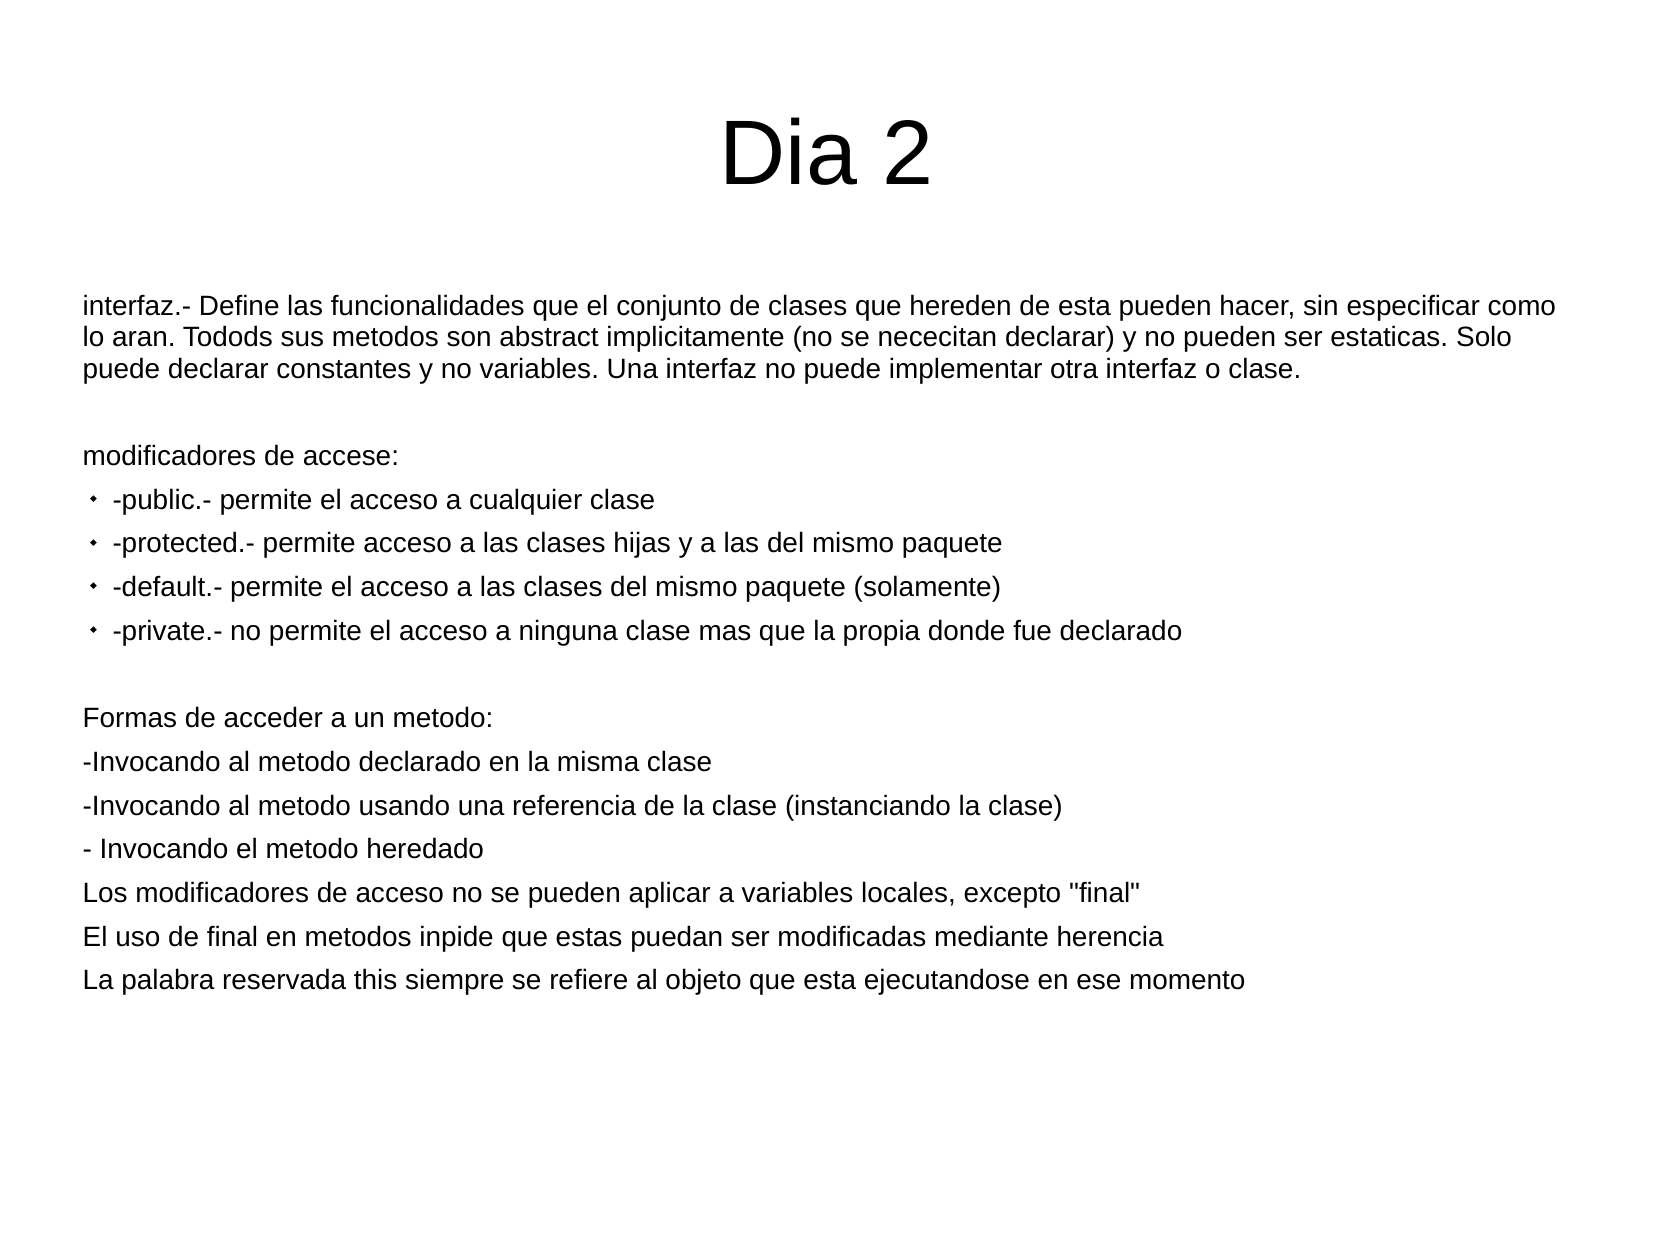

# Dia 2
interfaz.- Define las funcionalidades que el conjunto de clases que hereden de esta pueden hacer, sin especificar como lo aran. Todods sus metodos son abstract implicitamente (no se nececitan declarar) y no pueden ser estaticas. Solo puede declarar constantes y no variables. Una interfaz no puede implementar otra interfaz o clase.
modificadores de accese:
-public.- permite el acceso a cualquier clase
-protected.- permite acceso a las clases hijas y a las del mismo paquete
-default.- permite el acceso a las clases del mismo paquete (solamente)
-private.- no permite el acceso a ninguna clase mas que la propia donde fue declarado
Formas de acceder a un metodo:
-Invocando al metodo declarado en la misma clase
-Invocando al metodo usando una referencia de la clase (instanciando la clase)
- Invocando el metodo heredado
Los modificadores de acceso no se pueden aplicar a variables locales, excepto "final"
El uso de final en metodos inpide que estas puedan ser modificadas mediante herencia
La palabra reservada this siempre se refiere al objeto que esta ejecutandose en ese momento